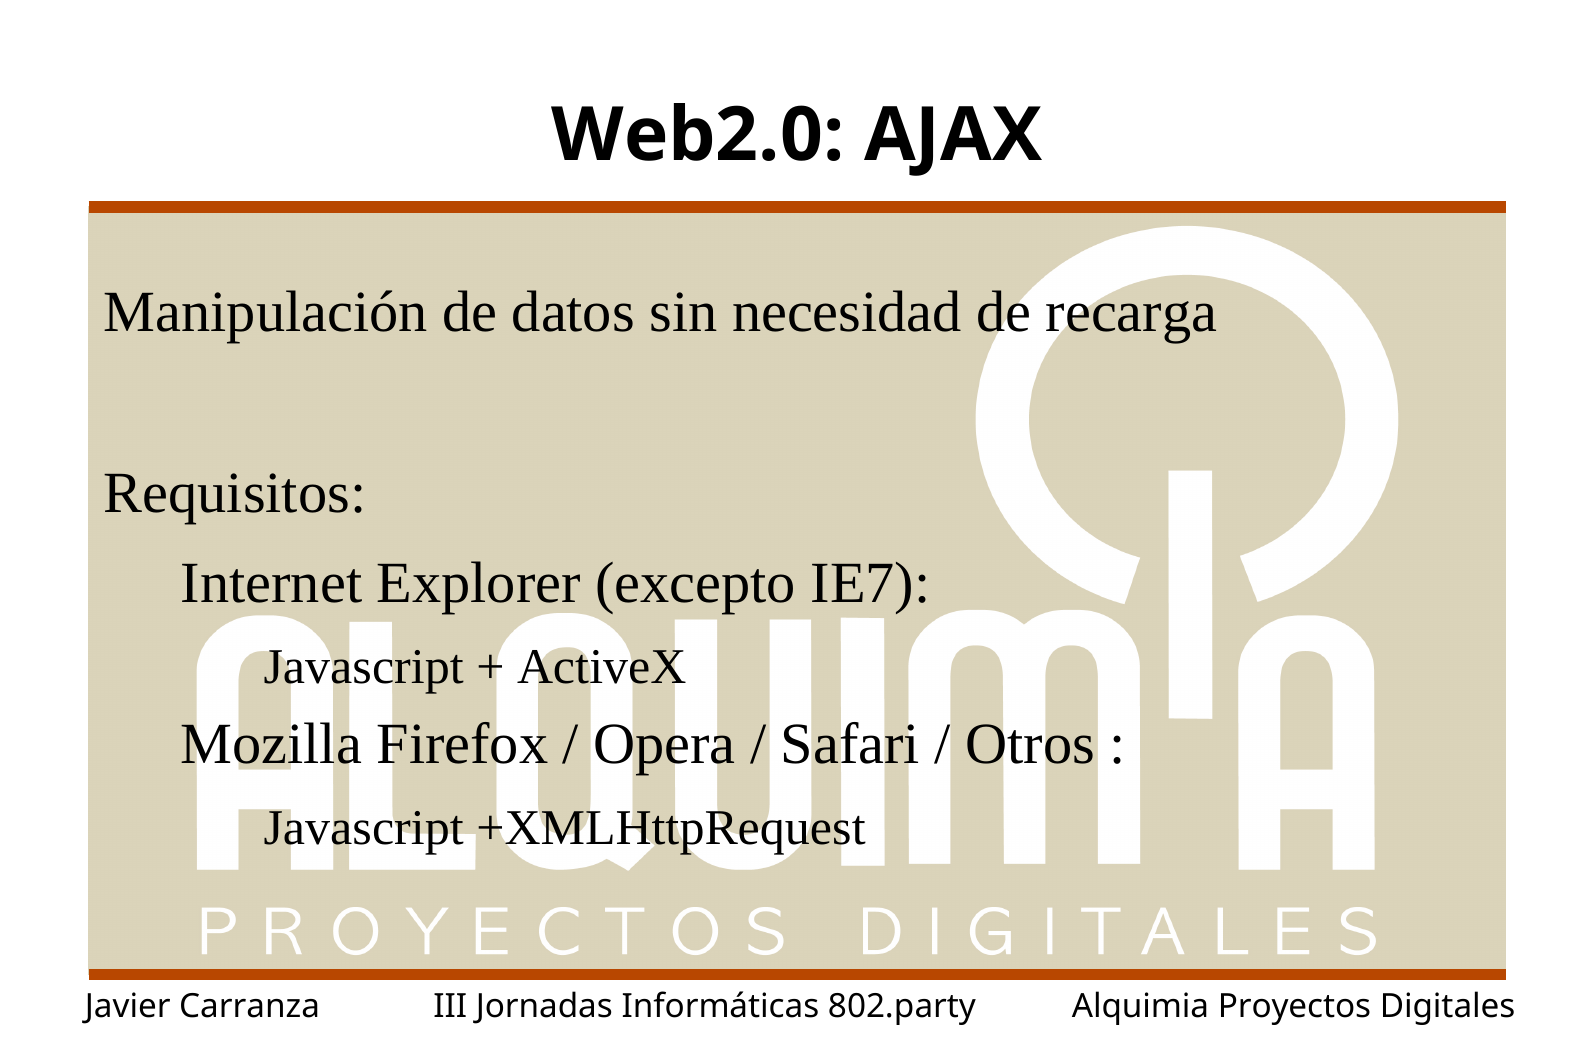

# Web2.0: AJAX
Manipulación de datos sin necesidad de recarga
Requisitos:
Internet Explorer (excepto IE7):
Javascript + ActiveX
Mozilla Firefox / Opera / Safari / Otros :
Javascript +XMLHttpRequest
 Javier Carranza III Jornadas Informáticas 802.party Alquimia Proyectos Digitales